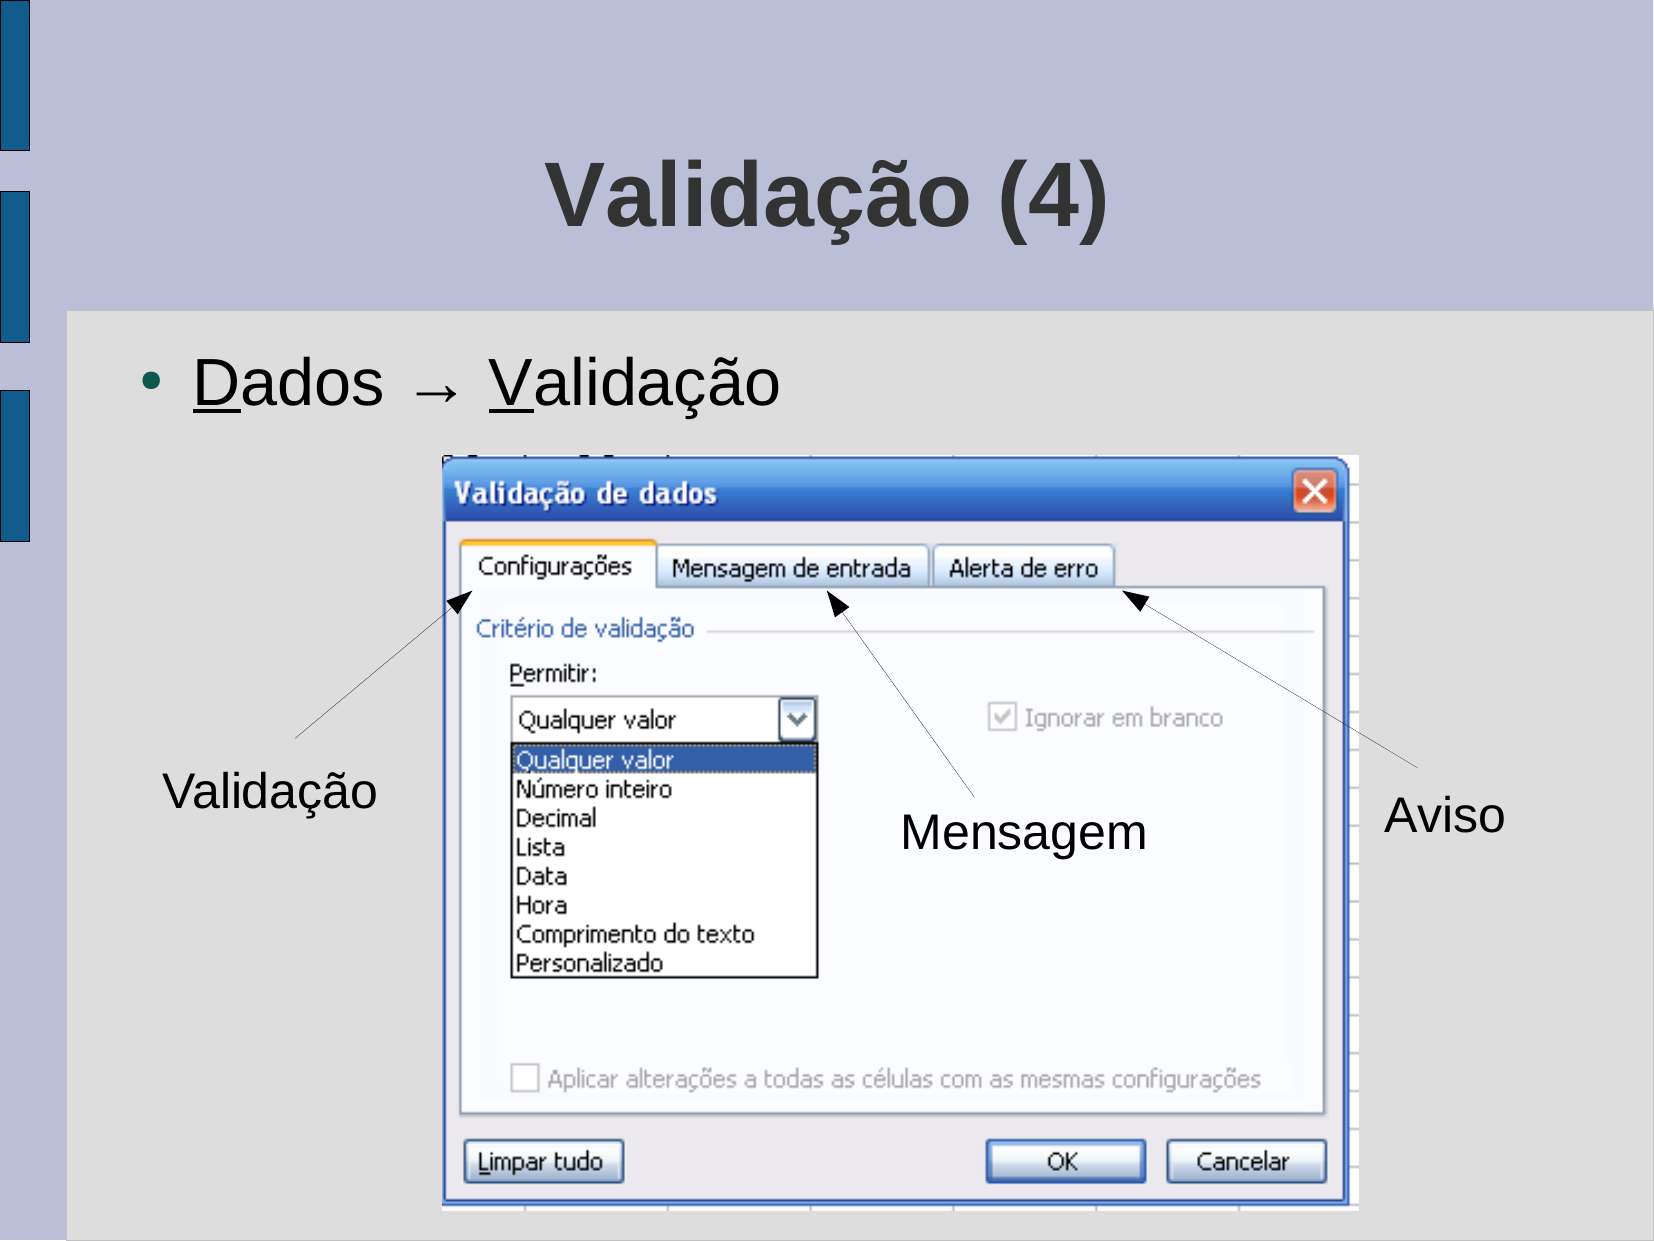

# Validação (4)
Dados → Validação
Validação
Mensagem
Aviso